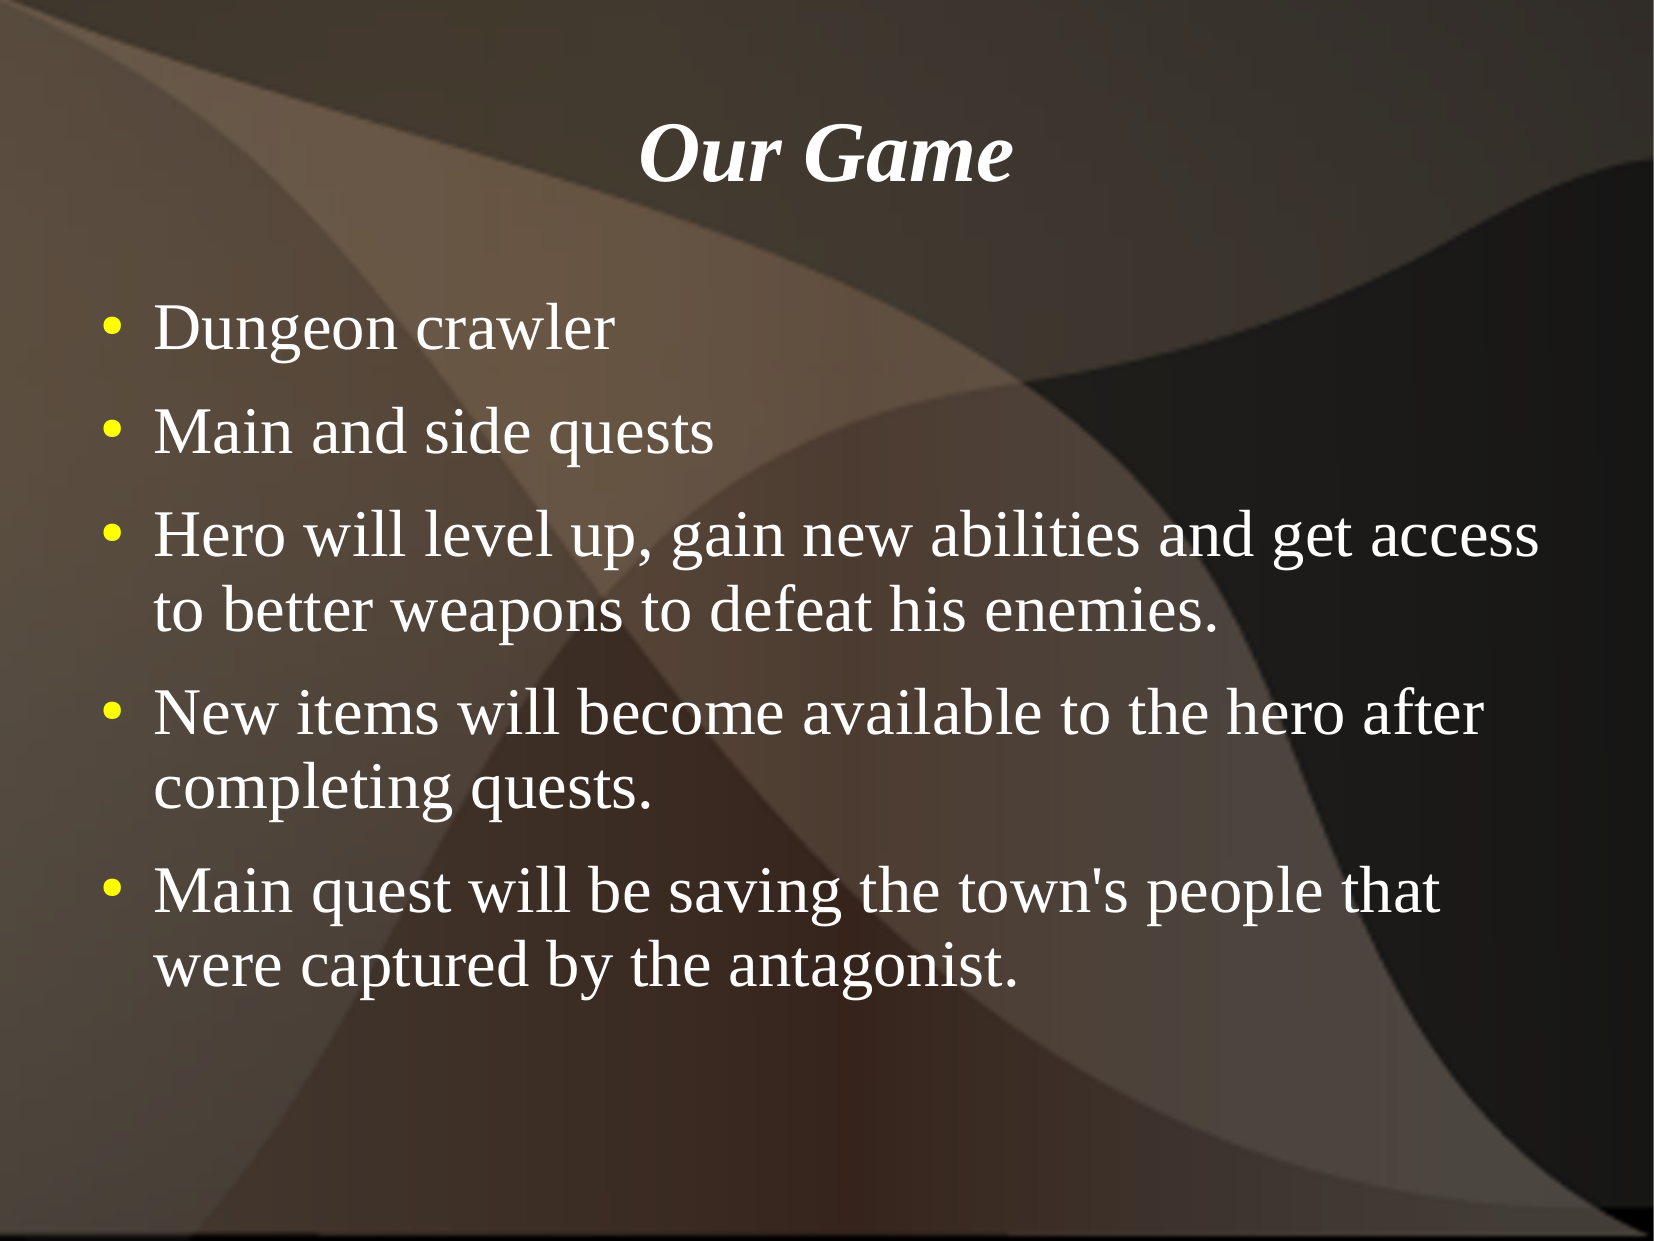

# Our Game
Dungeon crawler
Main and side quests
Hero will level up, gain new abilities and get access to better weapons to defeat his enemies.
New items will become available to the hero after completing quests.
Main quest will be saving the town's people that were captured by the antagonist.